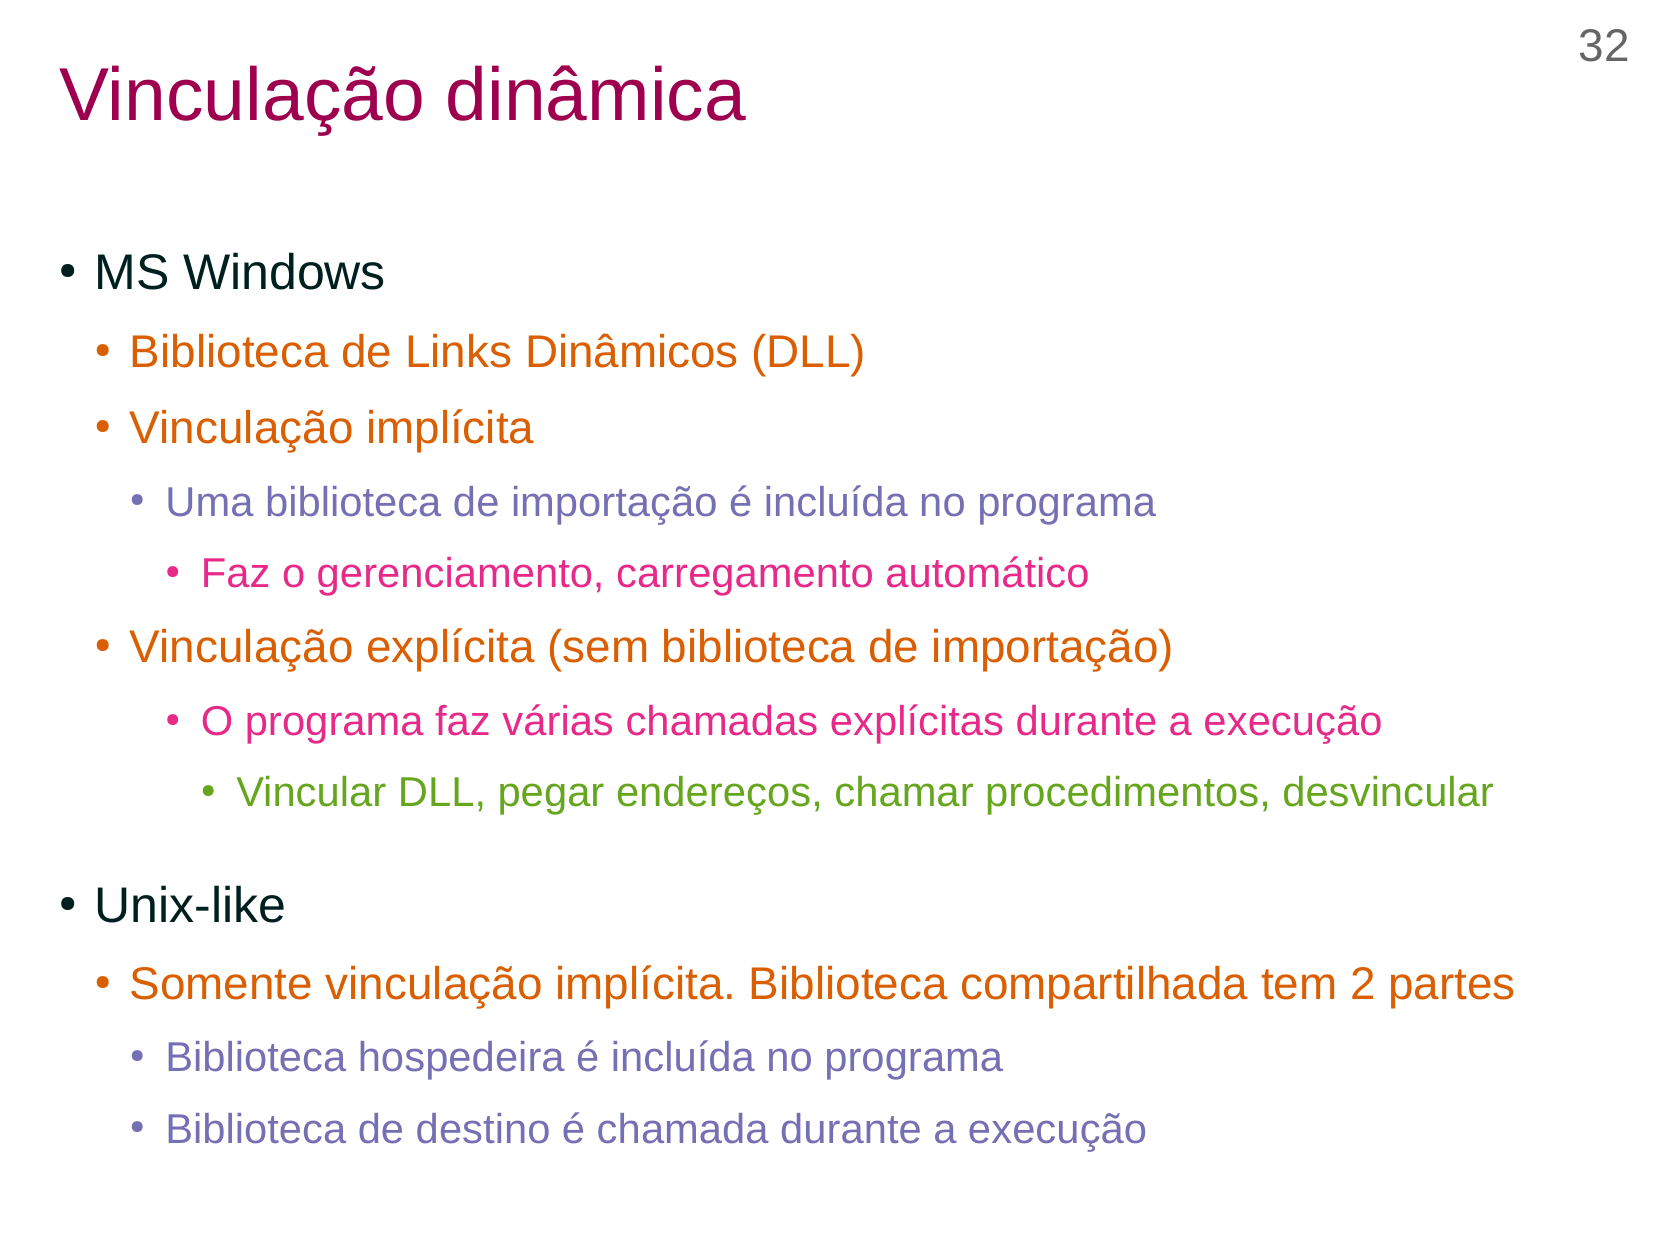

32
# Vinculação dinâmica
MS Windows
Biblioteca de Links Dinâmicos (DLL)
Vinculação implícita
Uma biblioteca de importação é incluída no programa
Faz o gerenciamento, carregamento automático
Vinculação explícita (sem biblioteca de importação)
O programa faz várias chamadas explícitas durante a execução
Vincular DLL, pegar endereços, chamar procedimentos, desvincular
Unix-like
Somente vinculação implícita. Biblioteca compartilhada tem 2 partes
Biblioteca hospedeira é incluída no programa
Biblioteca de destino é chamada durante a execução